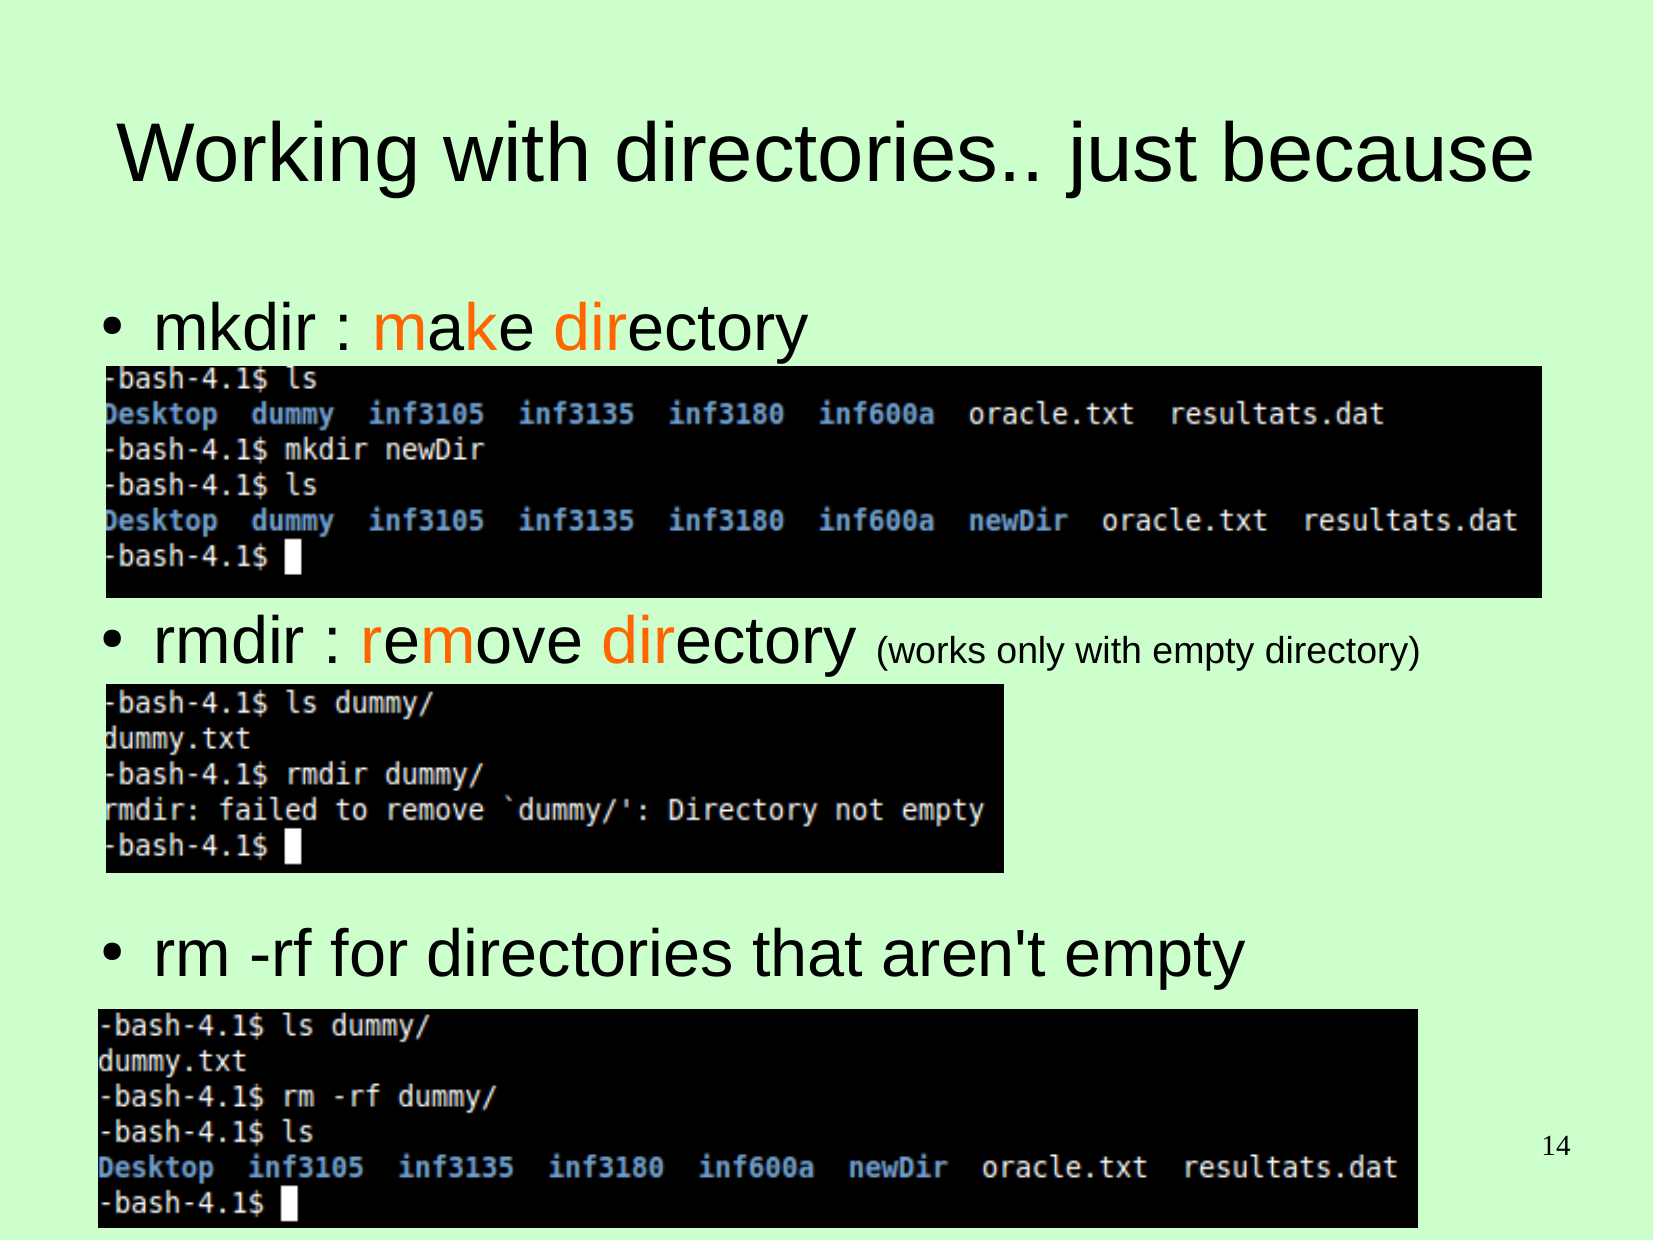

# Working with directories.. just because
mkdir : make directory
rmdir : remove directory (works only with empty directory)
rm -rf for directories that aren't empty
14